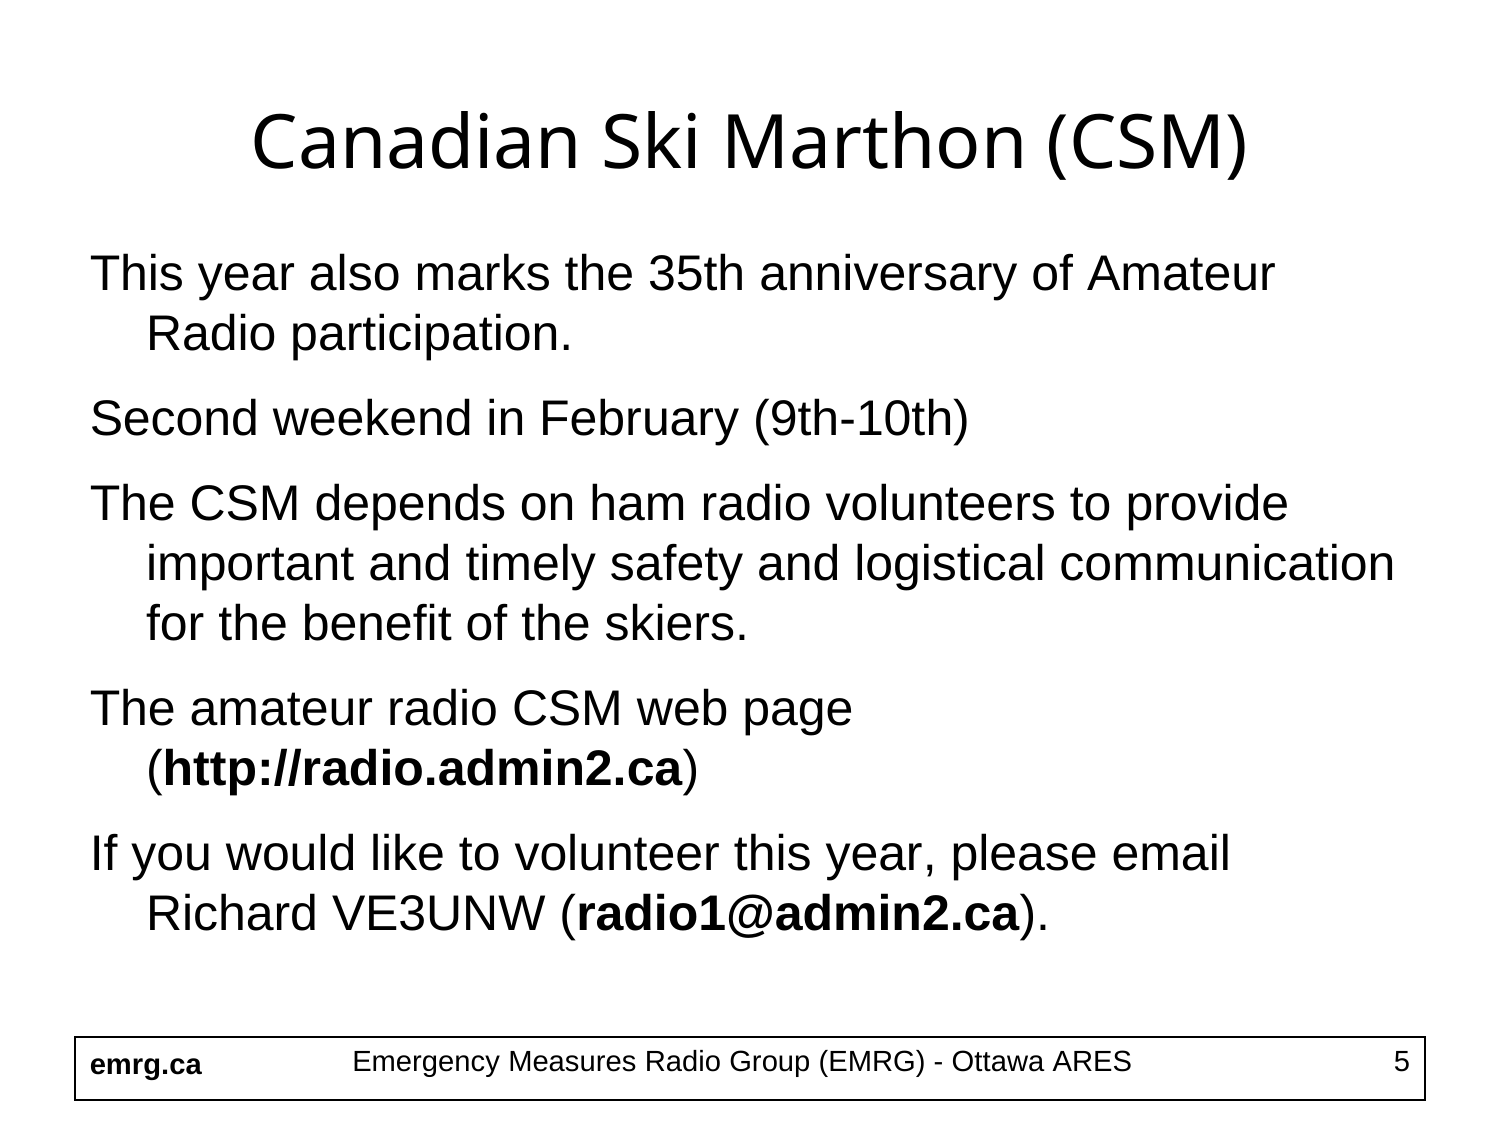

Canadian Ski Marthon (CSM)
This year also marks the 35th anniversary of Amateur Radio participation.
Second weekend in February (9th-10th)
The CSM depends on ham radio volunteers to provide important and timely safety and logistical communication for the benefit of the skiers.
The amateur radio CSM web page (http://radio.admin2.ca)
If you would like to volunteer this year, please email Richard VE3UNW (radio1@admin2.ca).
Emergency Measures Radio Group (EMRG) - Ottawa ARES
5